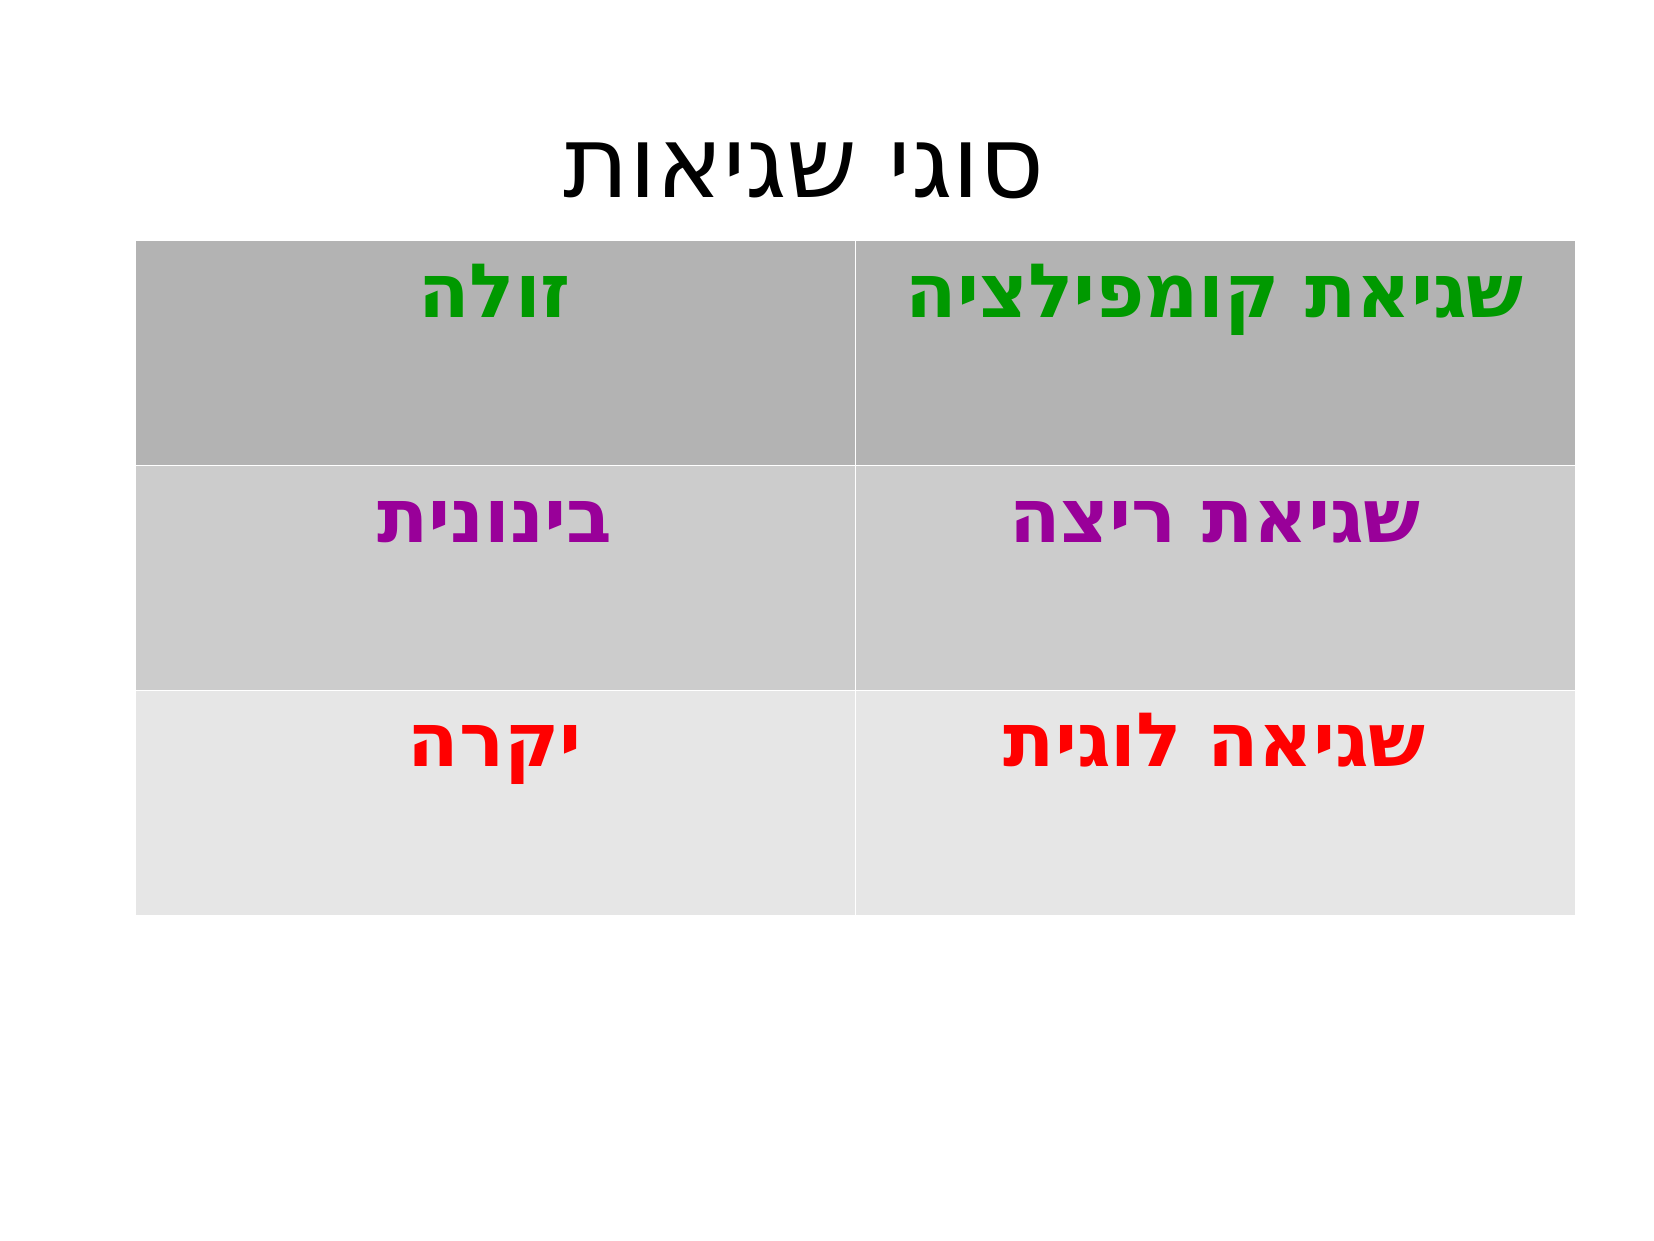

# סוגי שגיאות
| זולה | שגיאת קומפילציה |
| --- | --- |
| בינונית | שגיאת ריצה |
| יקרה | שגיאה לוגית |